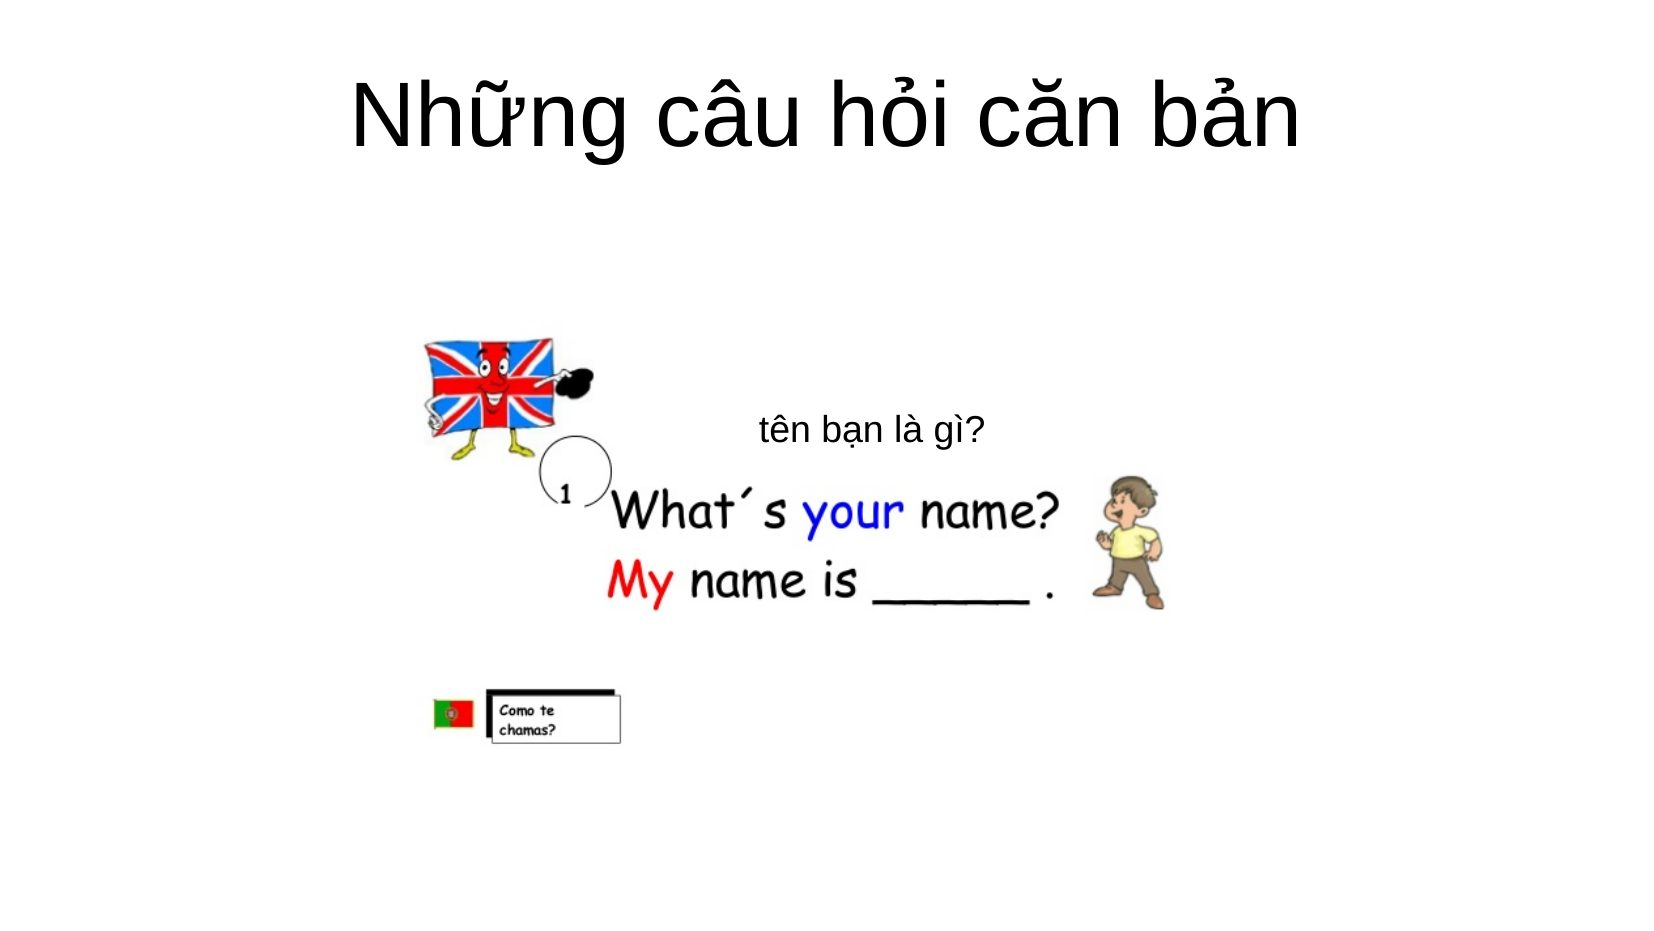

# Những câu hỏi căn bản
tên bạn là gì?